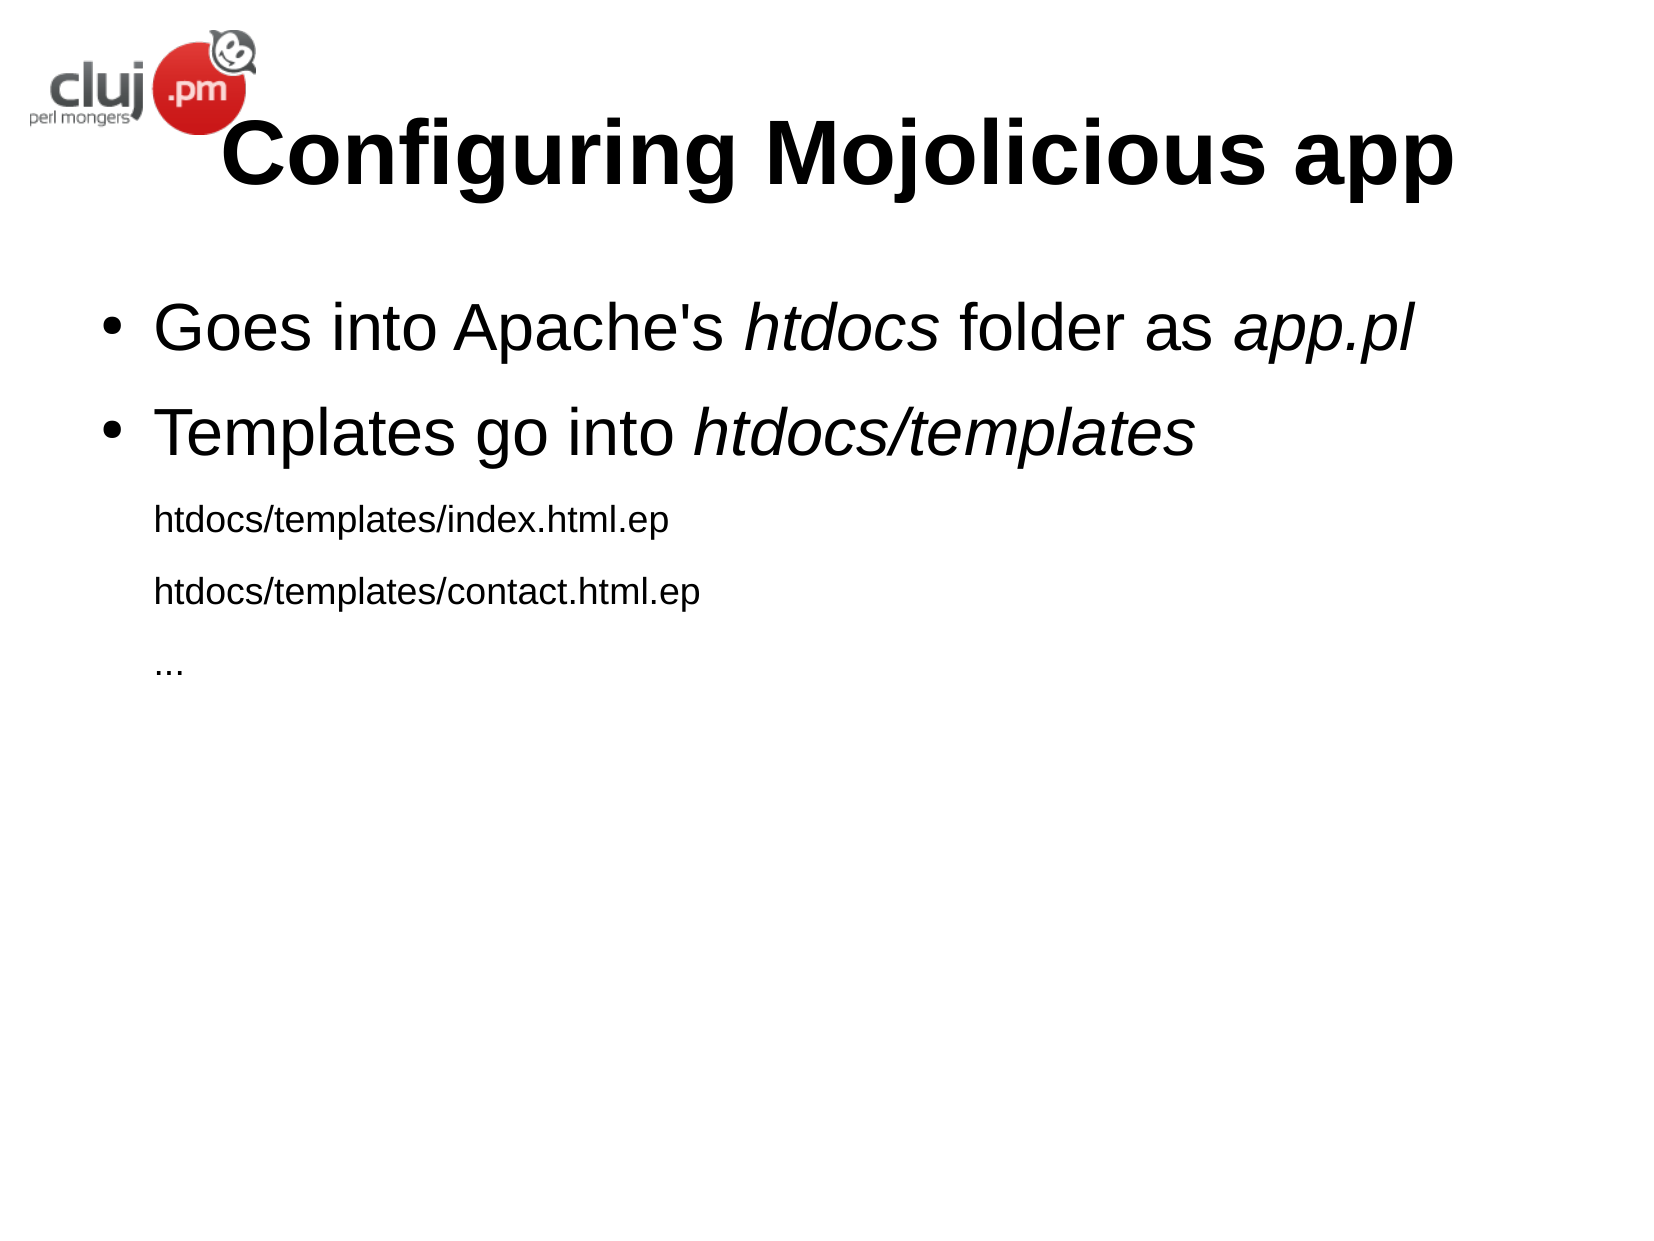

# Configuring Mojolicious app
Goes into Apache's htdocs folder as app.pl
Templates go into htdocs/templates
htdocs/templates/index.html.ep
htdocs/templates/contact.html.ep
...